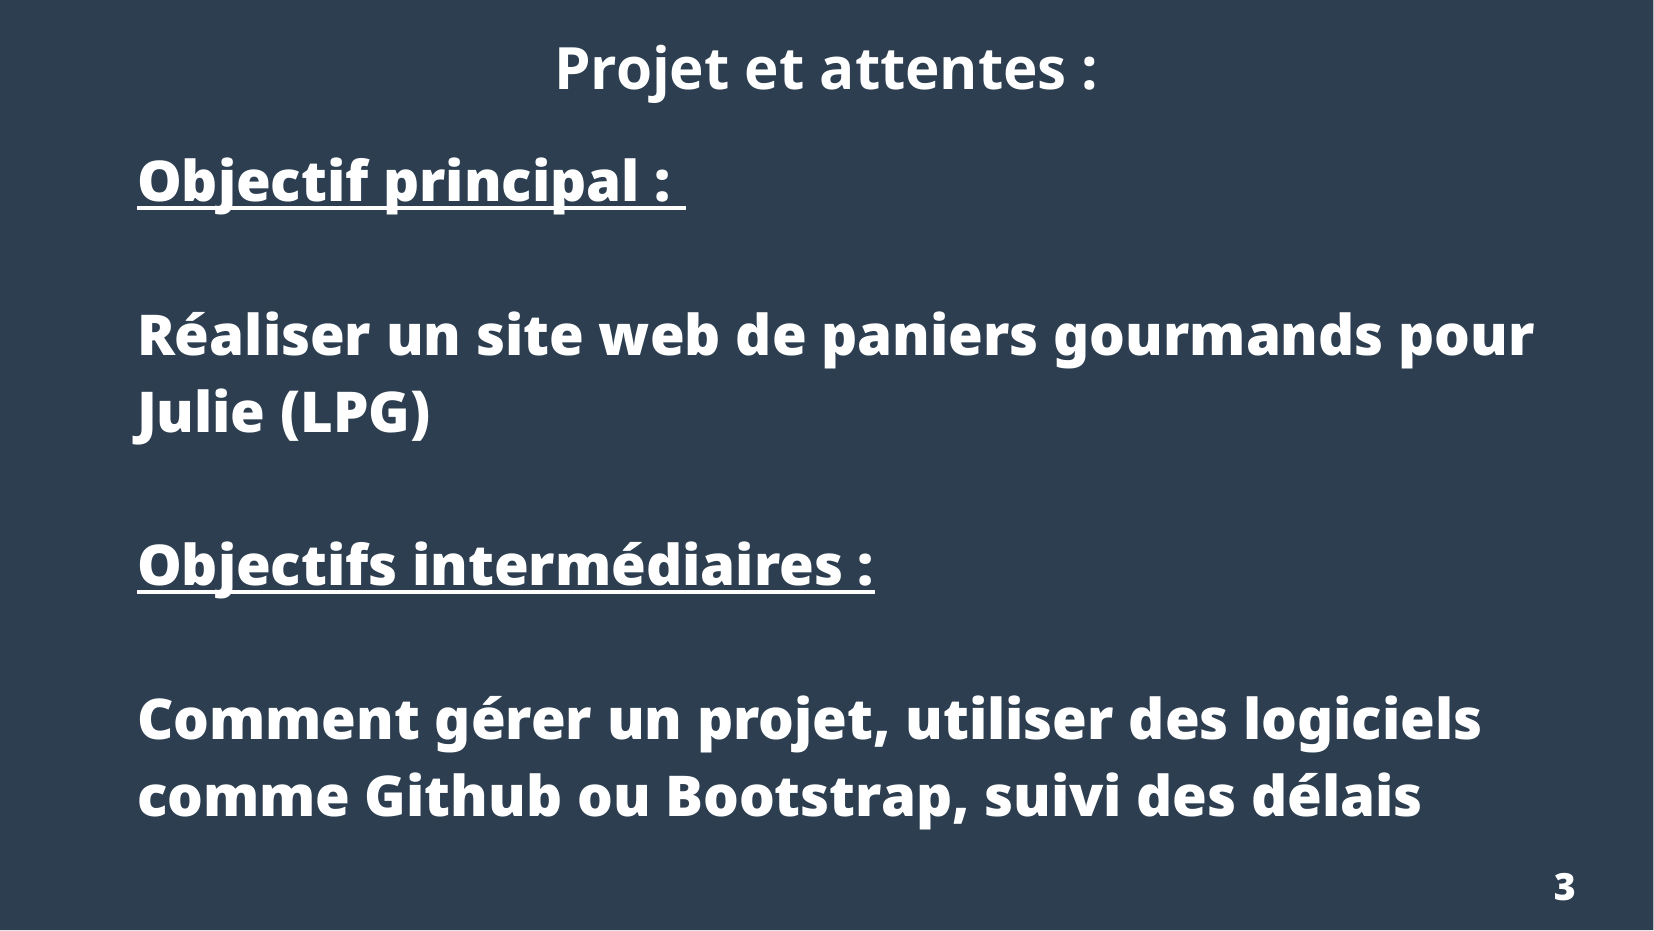

Projet et attentes :
# Objectif principal : Réaliser un site web de paniers gourmands pour Julie (LPG) Objectifs intermédiaires : Comment gérer un projet, utiliser des logiciels comme Github ou Bootstrap, suivi des délais
3